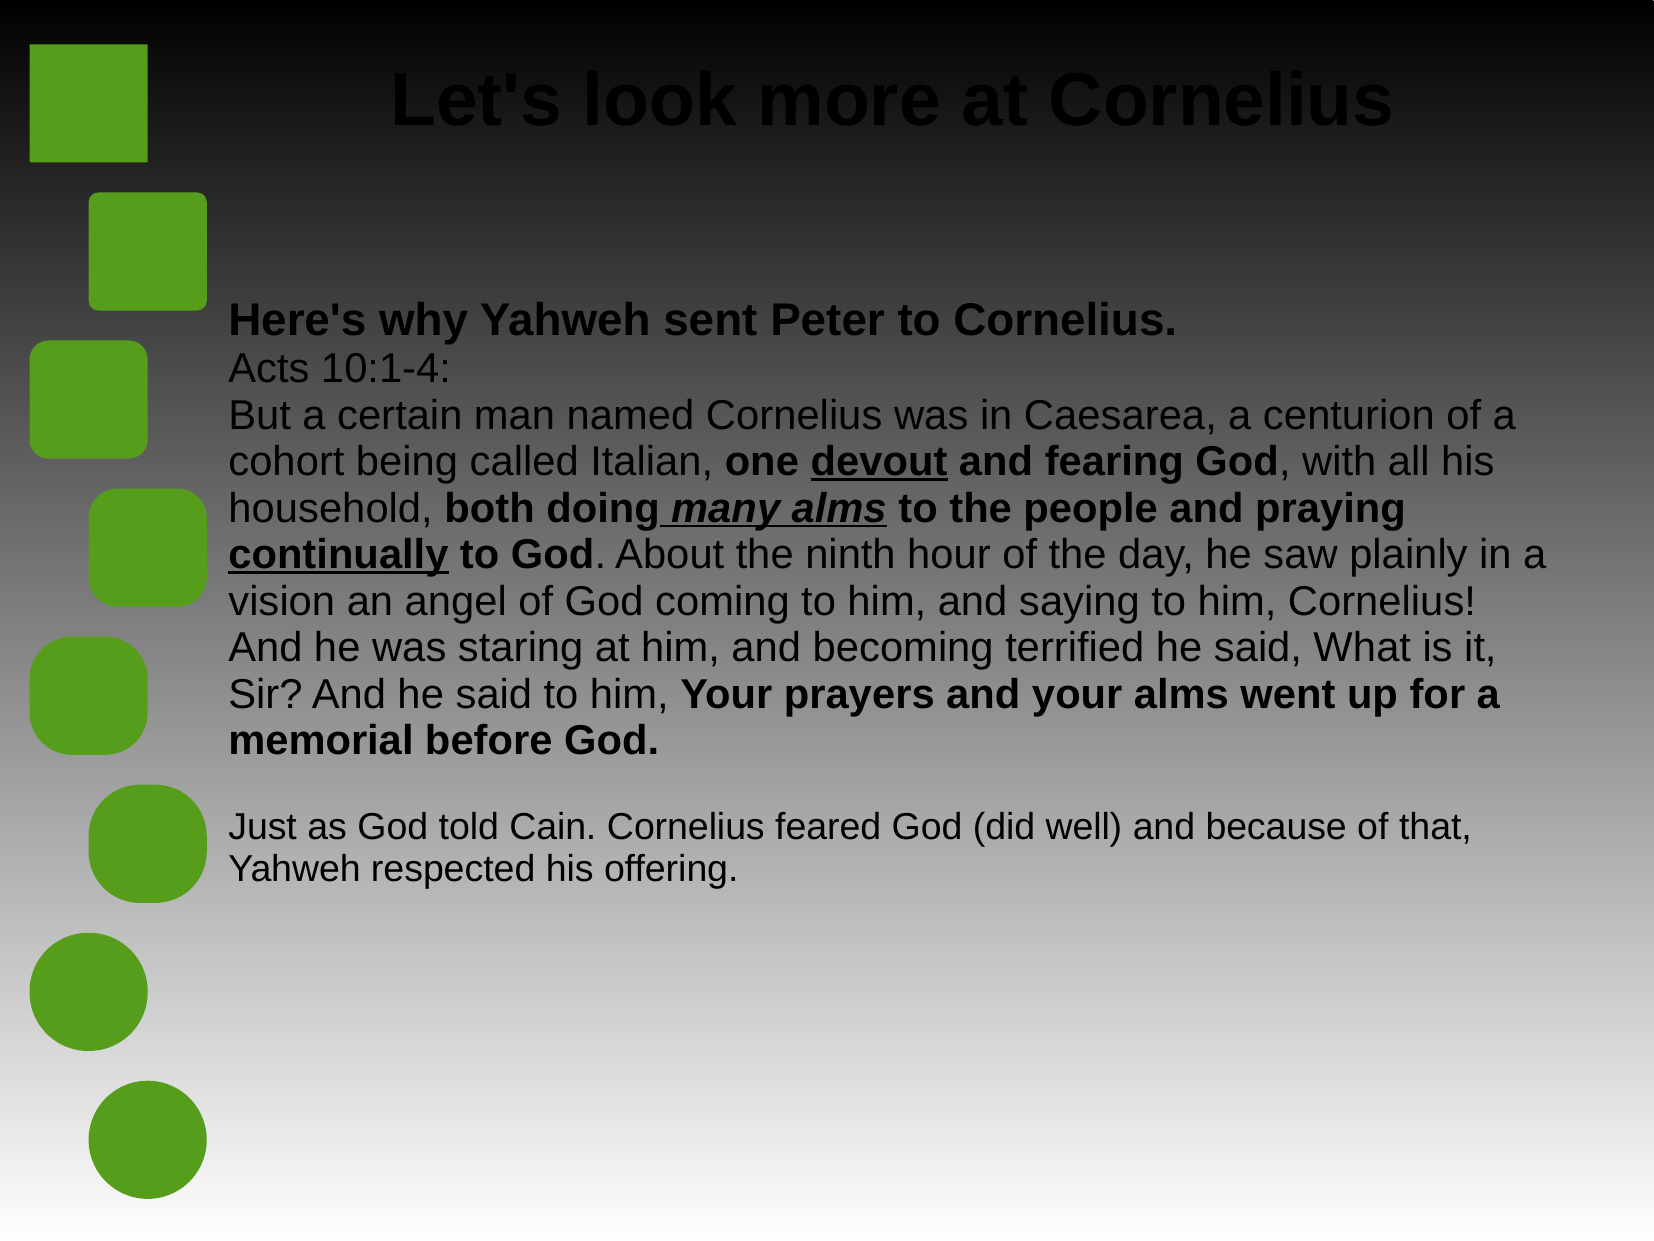

Let's look more at Cornelius
Here's why Yahweh sent Peter to Cornelius.
Acts 10:1-4:
But a certain man named Cornelius was in Caesarea, a centurion of a cohort being called Italian, one devout and fearing God, with all his household, both doing many alms to the people and praying continually to God. About the ninth hour of the day, he saw plainly in a vision an angel of God coming to him, and saying to him, Cornelius! And he was staring at him, and becoming terrified he said, What is it, Sir? And he said to him, Your prayers and your alms went up for a memorial before God.
Just as God told Cain. Cornelius feared God (did well) and because of that, Yahweh respected his offering.